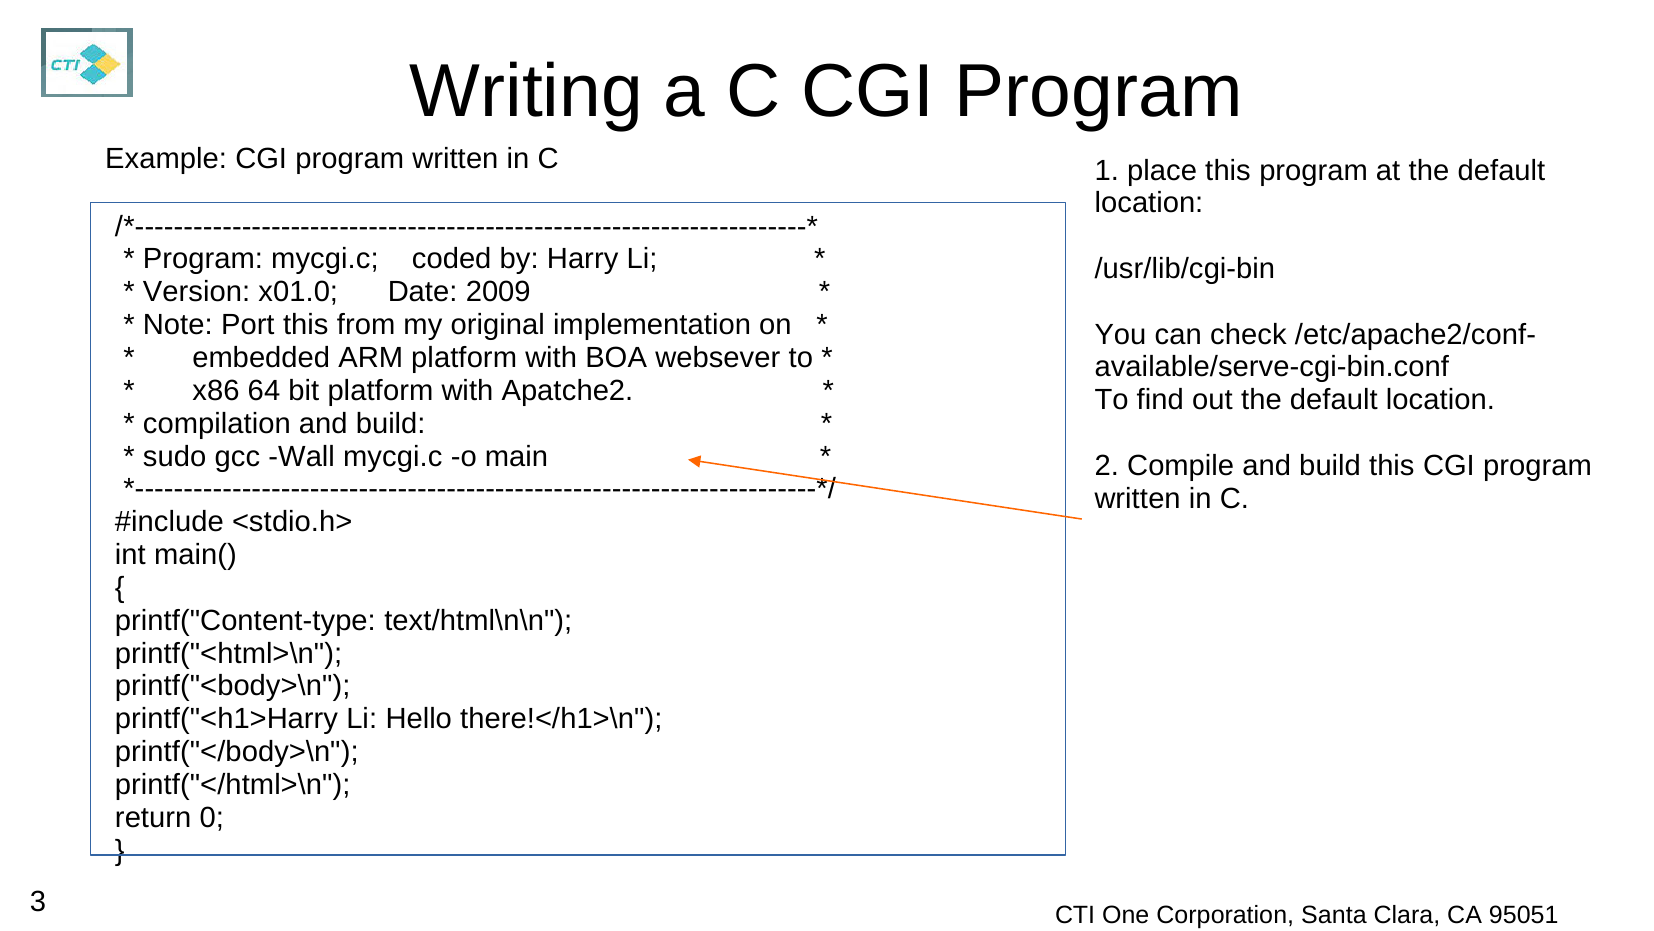

# Writing a C CGI Program
Example: CGI program written in C
1. place this program at the default location:
/usr/lib/cgi-bin
You can check /etc/apache2/conf-available/serve-cgi-bin.conf
To find out the default location.
2. Compile and build this CGI program written in C.
/*---------------------------------------------------------------------*
 * Program: mycgi.c; coded by: Harry Li; *
 * Version: x01.0; Date: 2009 *
 * Note: Port this from my original implementation on *
 * embedded ARM platform with BOA websever to *
 * x86 64 bit platform with Apatche2. *
 * compilation and build: *
 * sudo gcc -Wall mycgi.c -o main *
 *----------------------------------------------------------------------*/
#include <stdio.h>
int main()
{
printf("Content-type: text/html\n\n");
printf("<html>\n");
printf("<body>\n");
printf("<h1>Harry Li: Hello there!</h1>\n");
printf("</body>\n");
printf("</html>\n");
return 0;
}
3
CTI One Corporation, Santa Clara, CA 95051